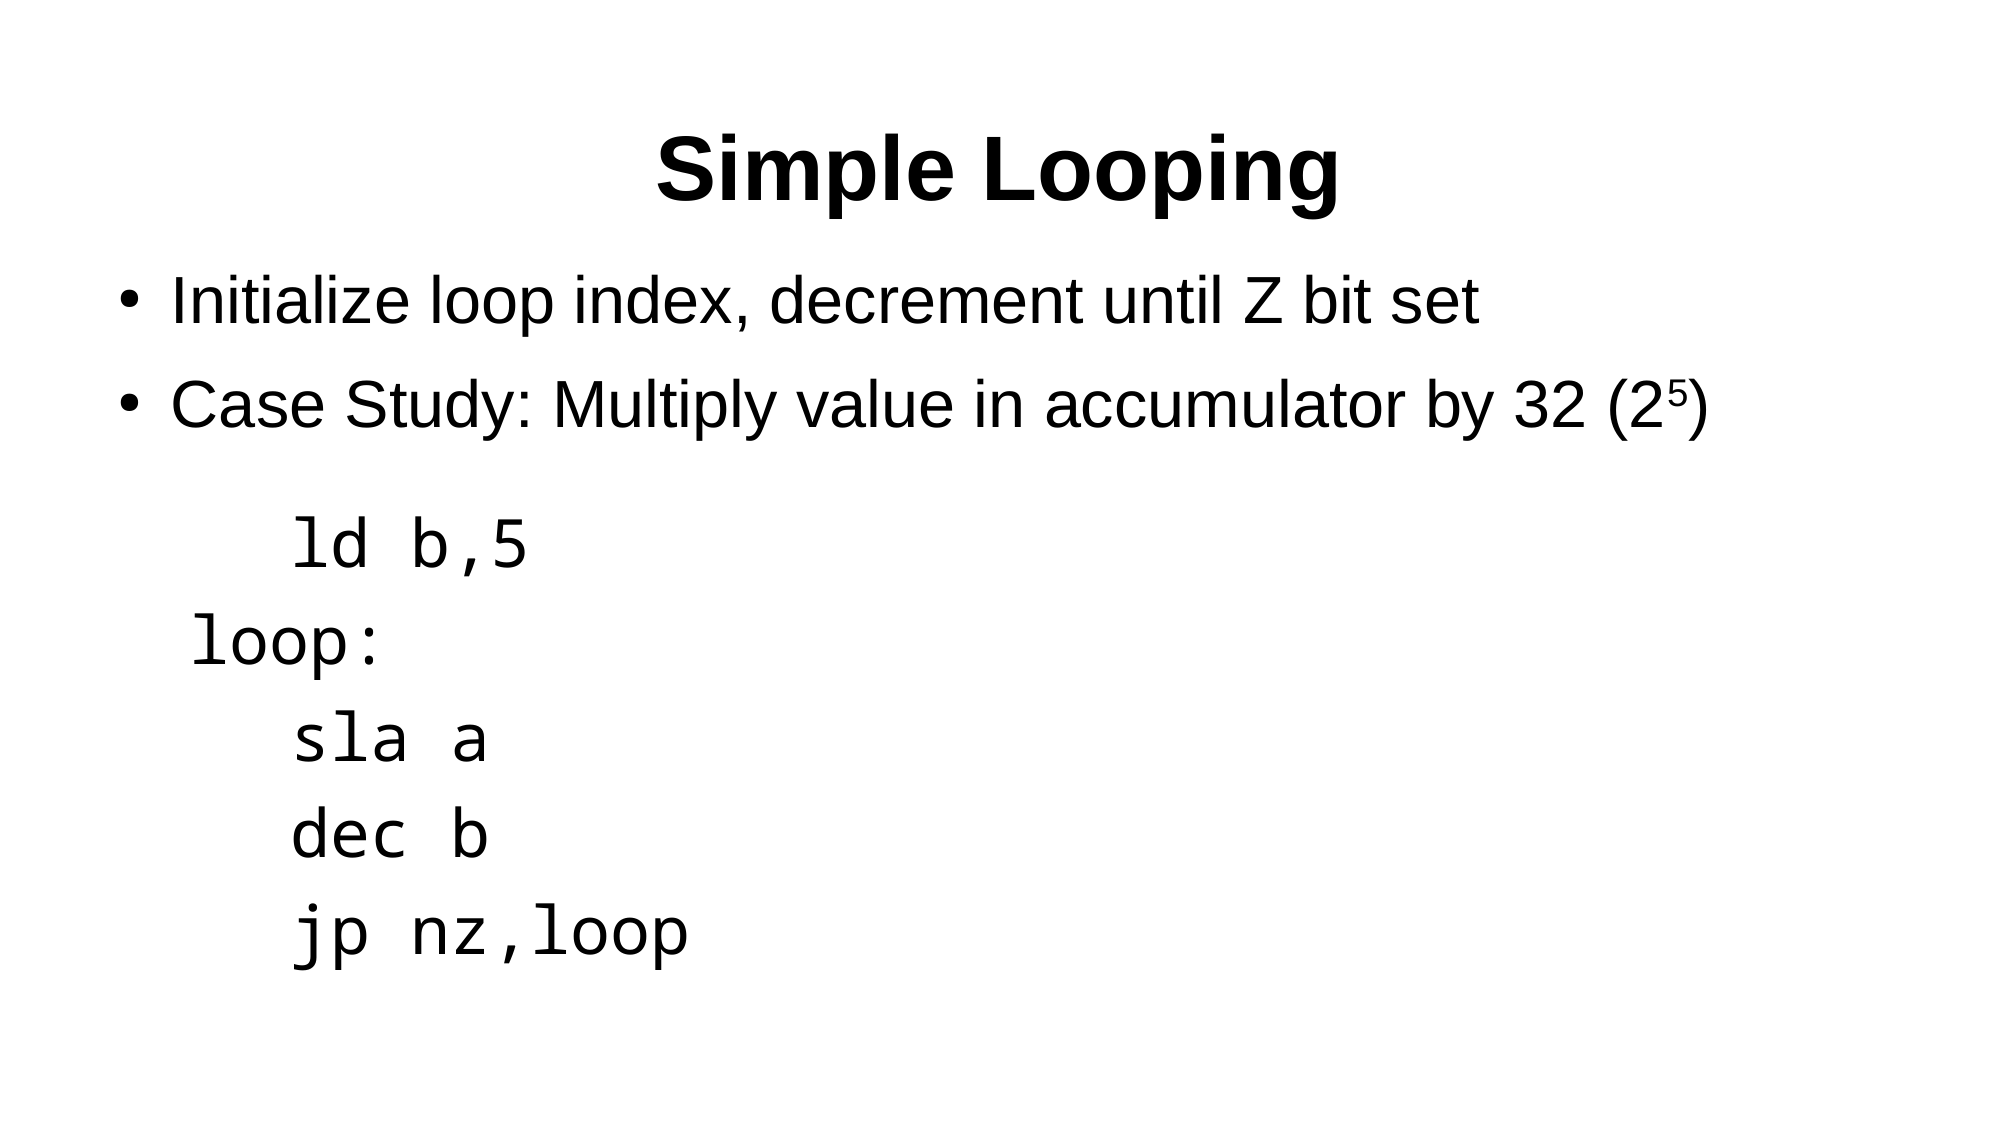

# Simple Looping
Initialize loop index, decrement until Z bit set
Case Study: Multiply value in accumulator by 32 (25)
 ld b,5
 loop:
 sla a
 dec b
 jp nz,loop